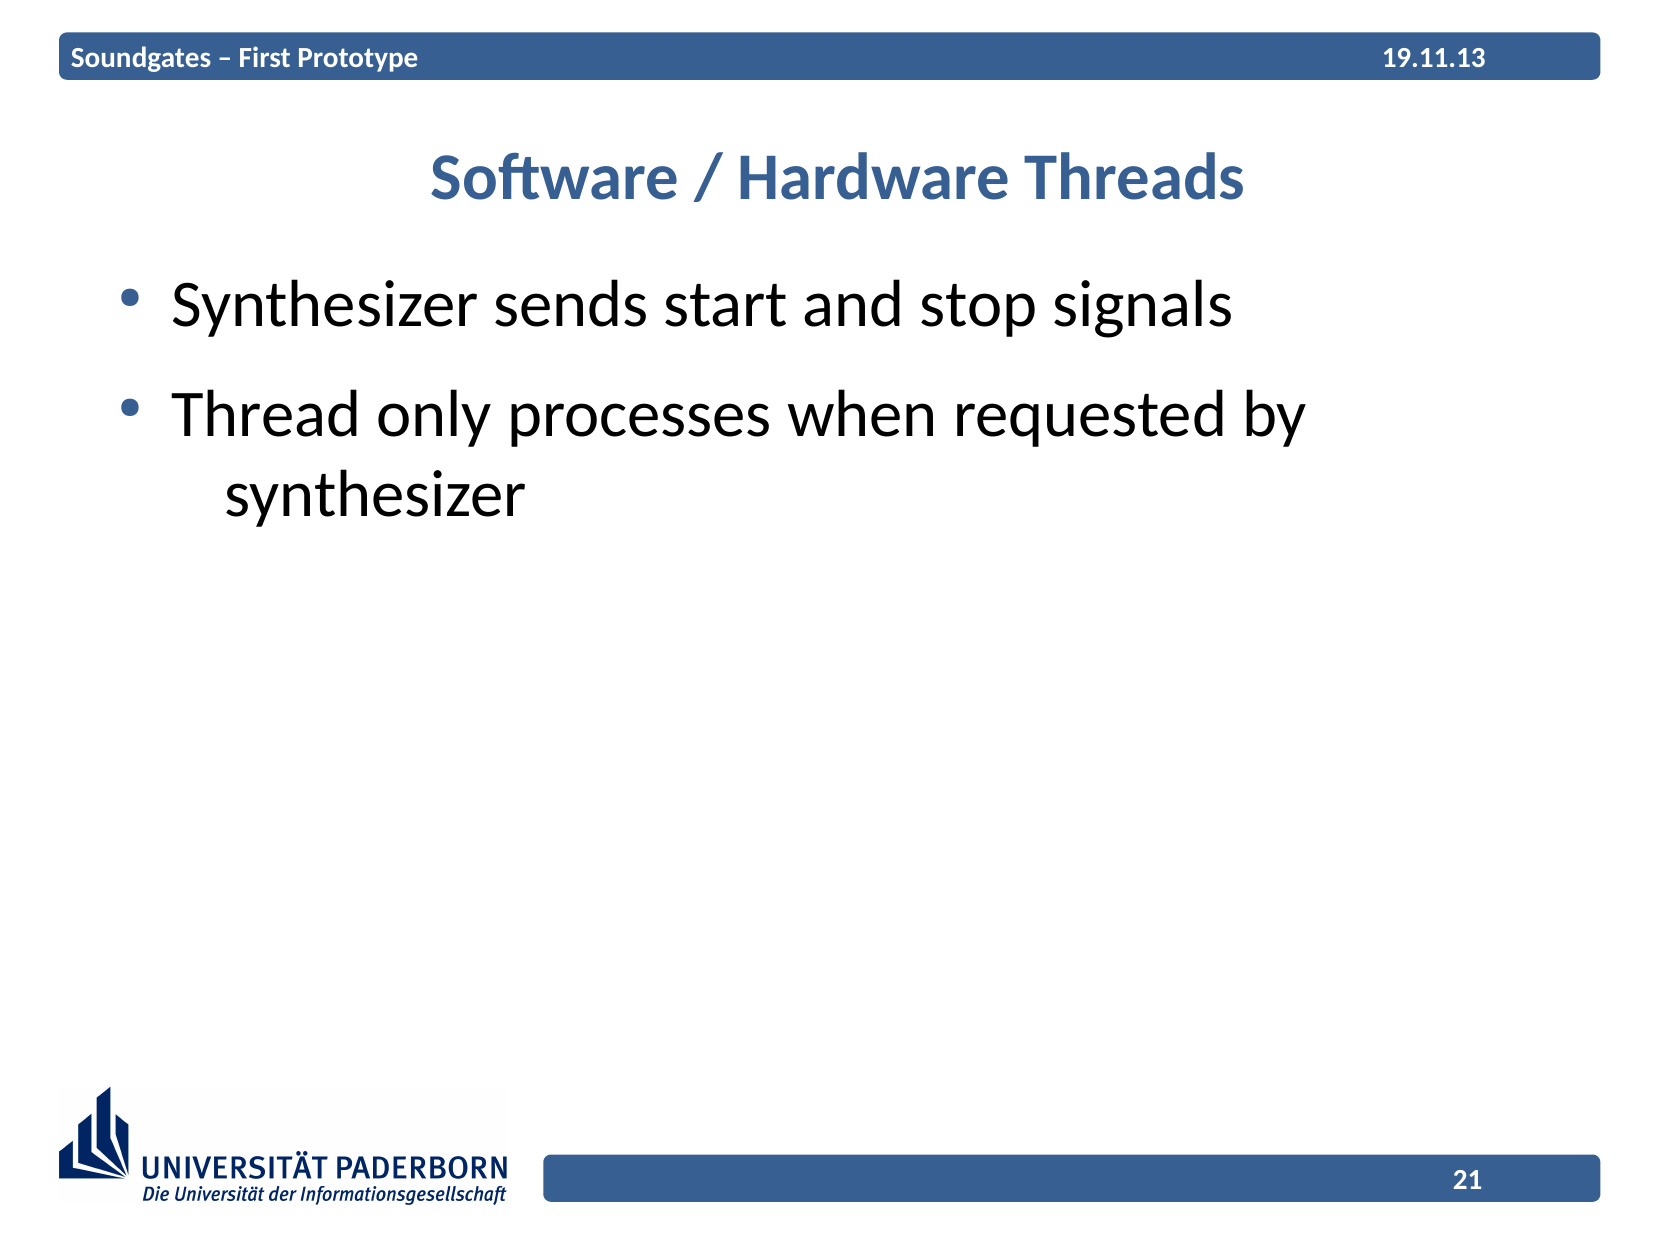

Soundgates – First Prototype
19.11.13
# Software / Hardware Threads
Synthesizer sends start and stop signals
Thread only processes when requested by synthesizer